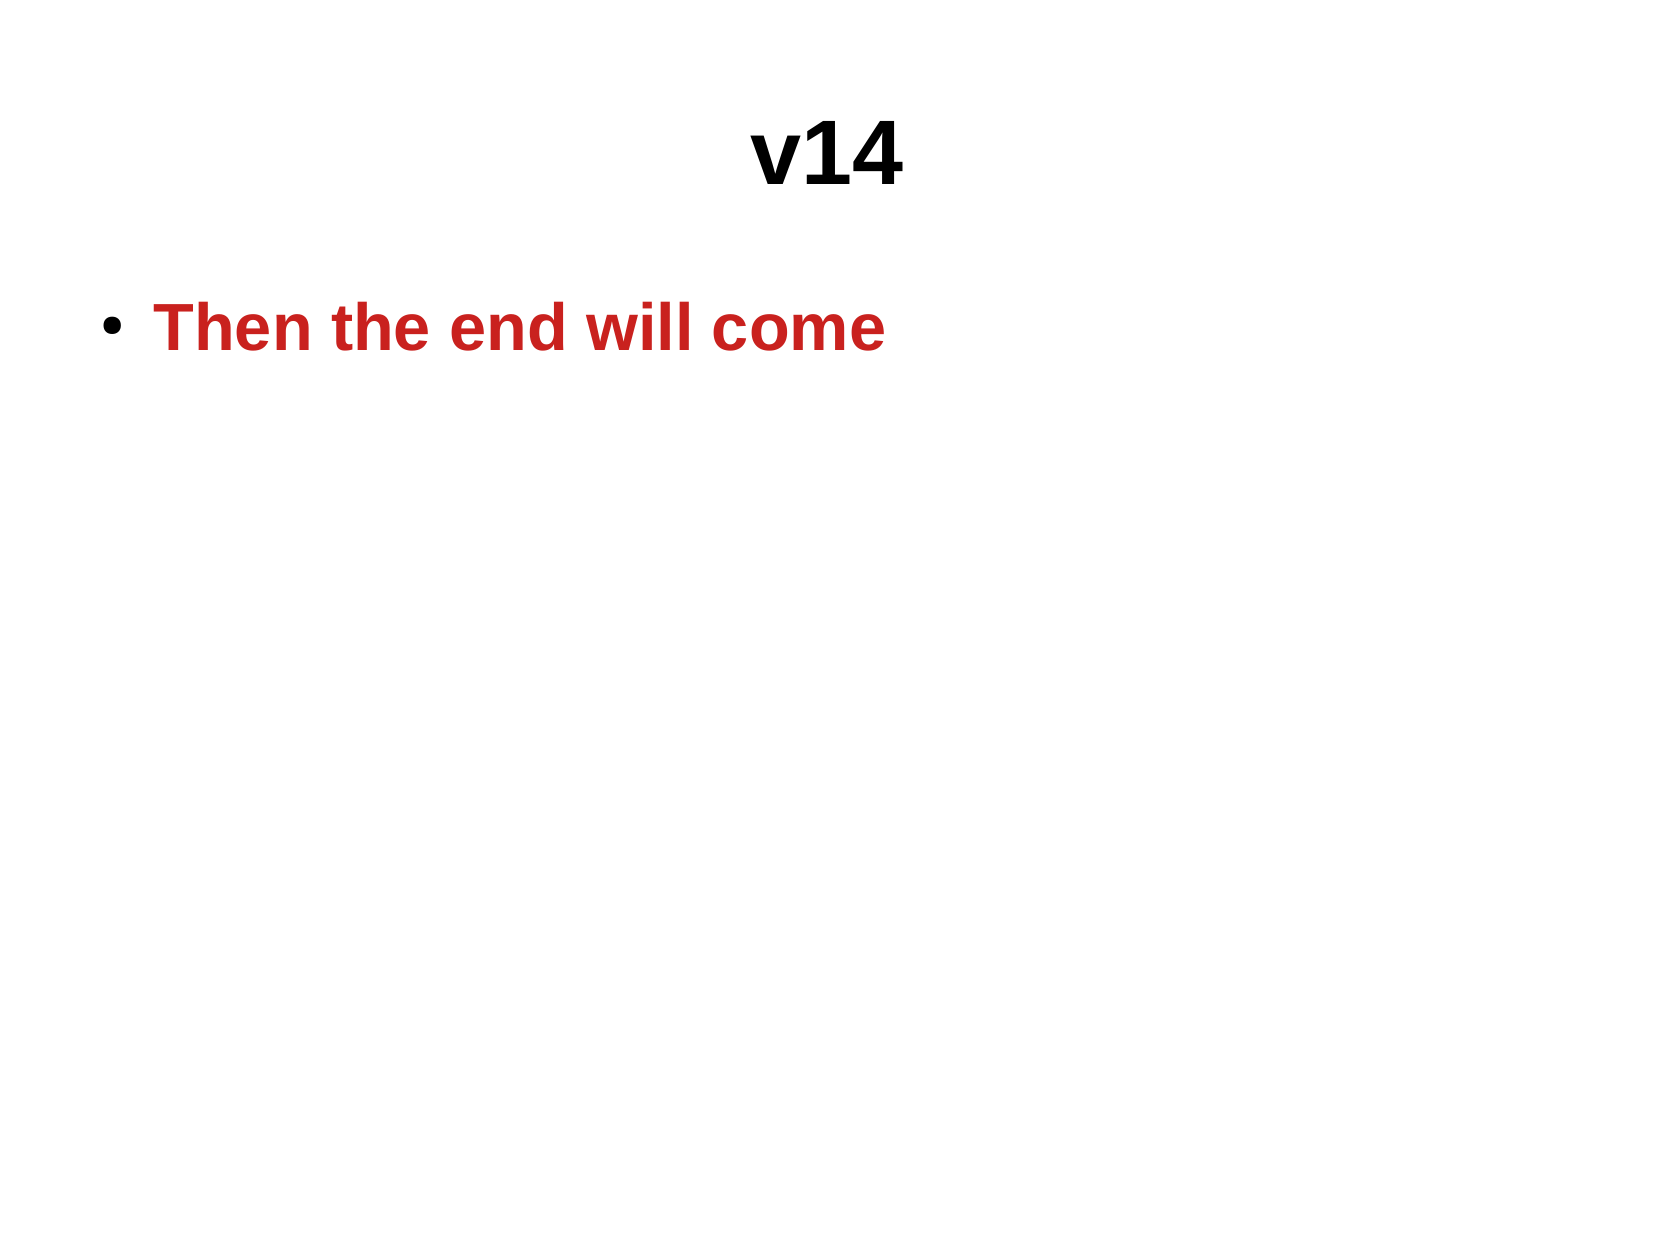

# v14
Then the end will come